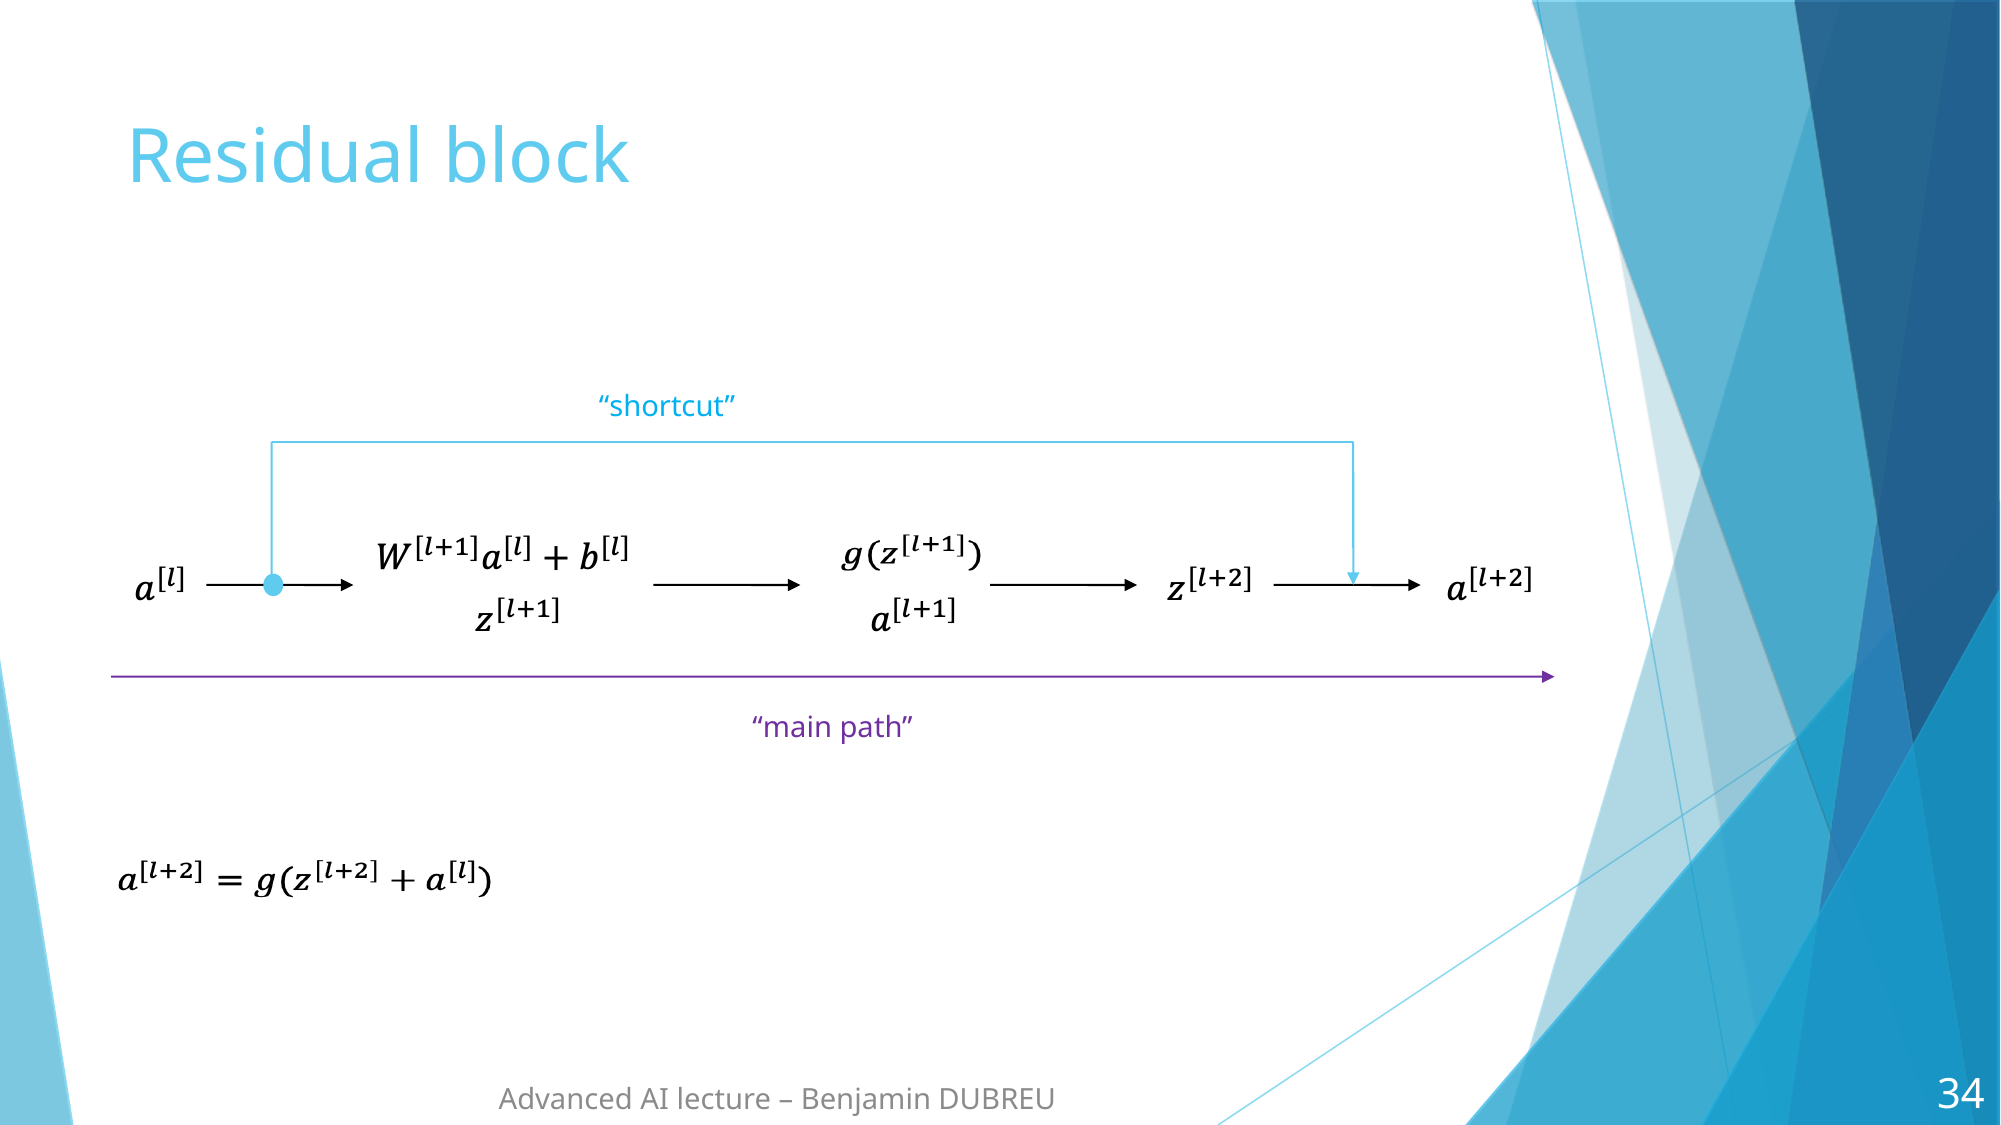

# Residual block
“shortcut”
“main path”
Advanced AI lecture – Benjamin DUBREU